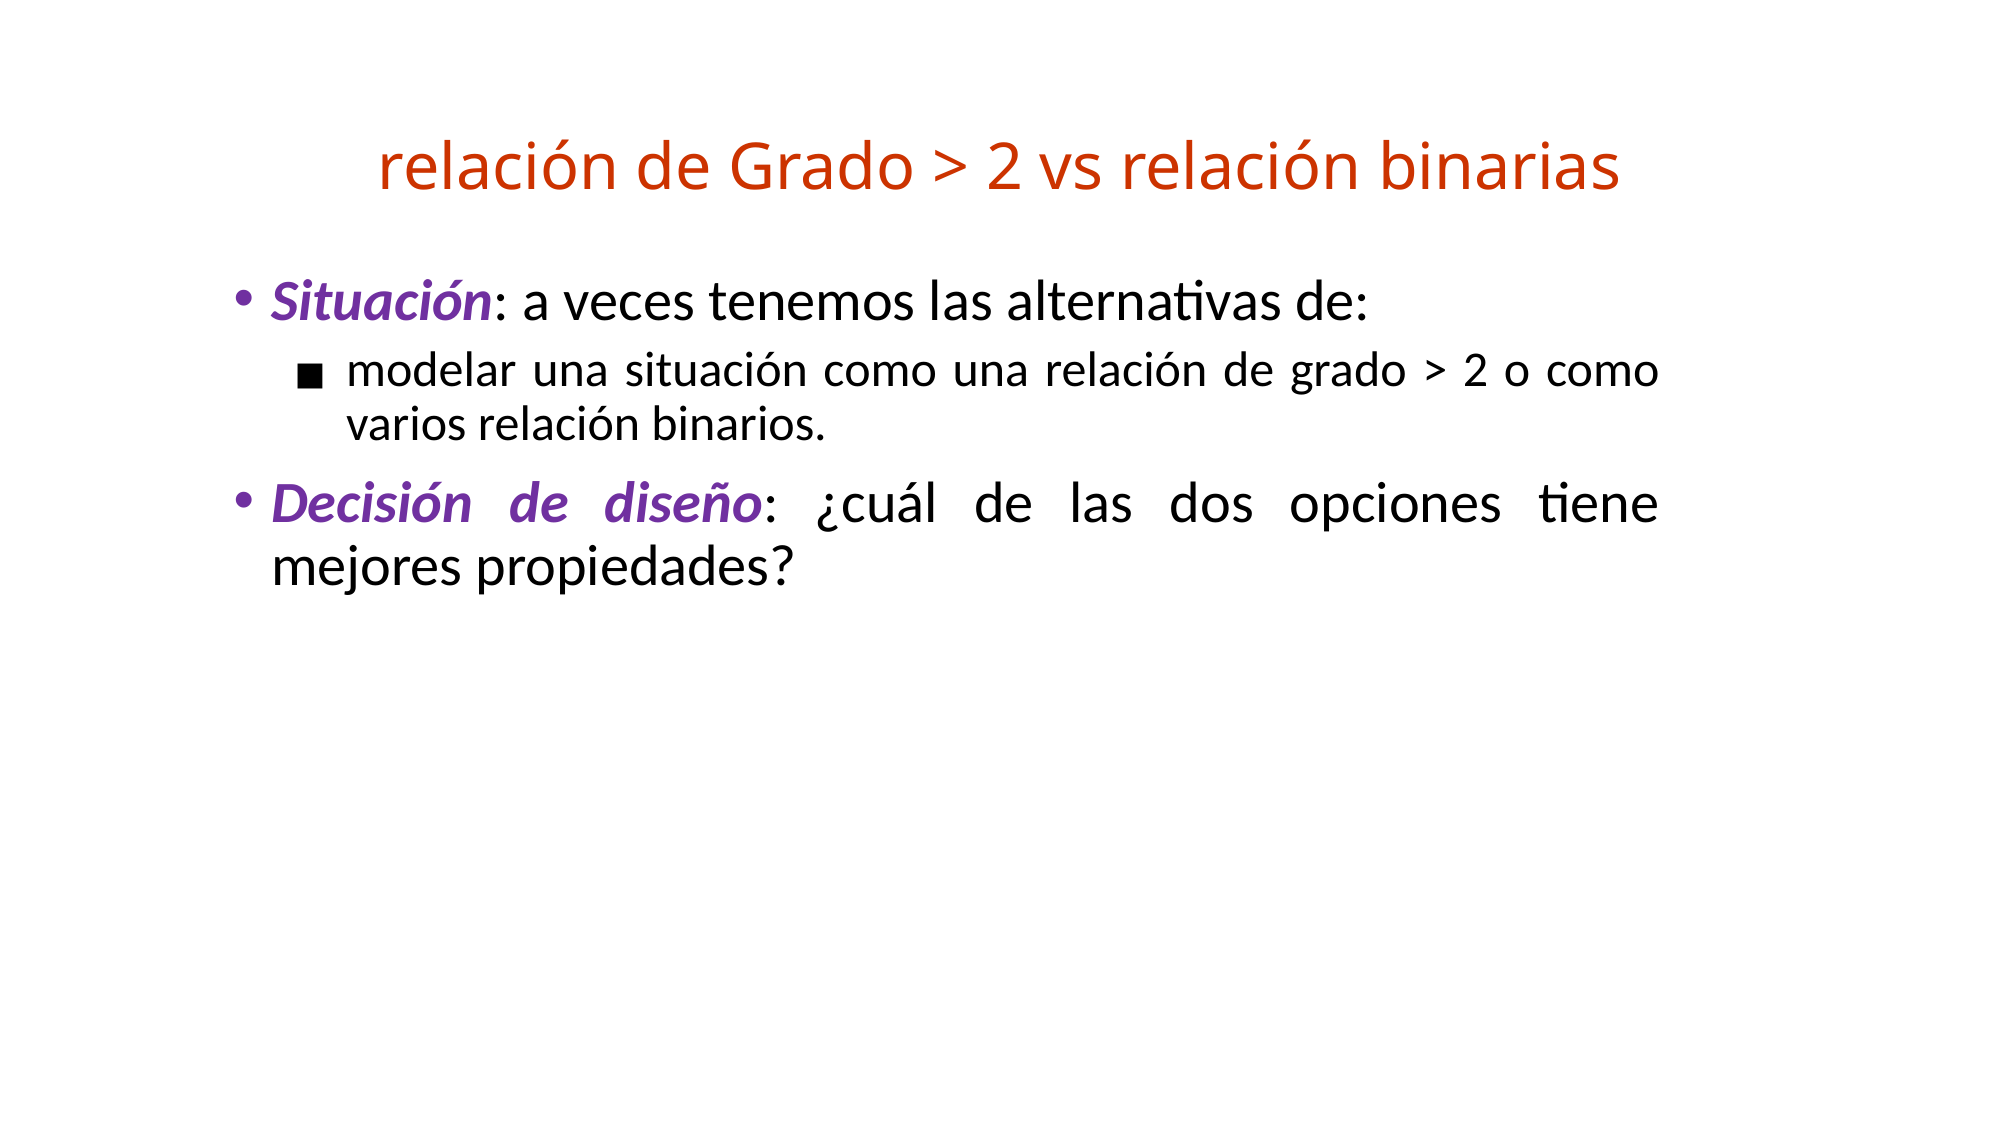

# relación de Grado > 2 vs relación binarias
Situación: a veces tenemos las alternativas de:
modelar una situación como una relación de grado > 2 o como varios relación binarios.
Decisión de diseño: ¿cuál de las dos opciones tiene mejores propiedades?